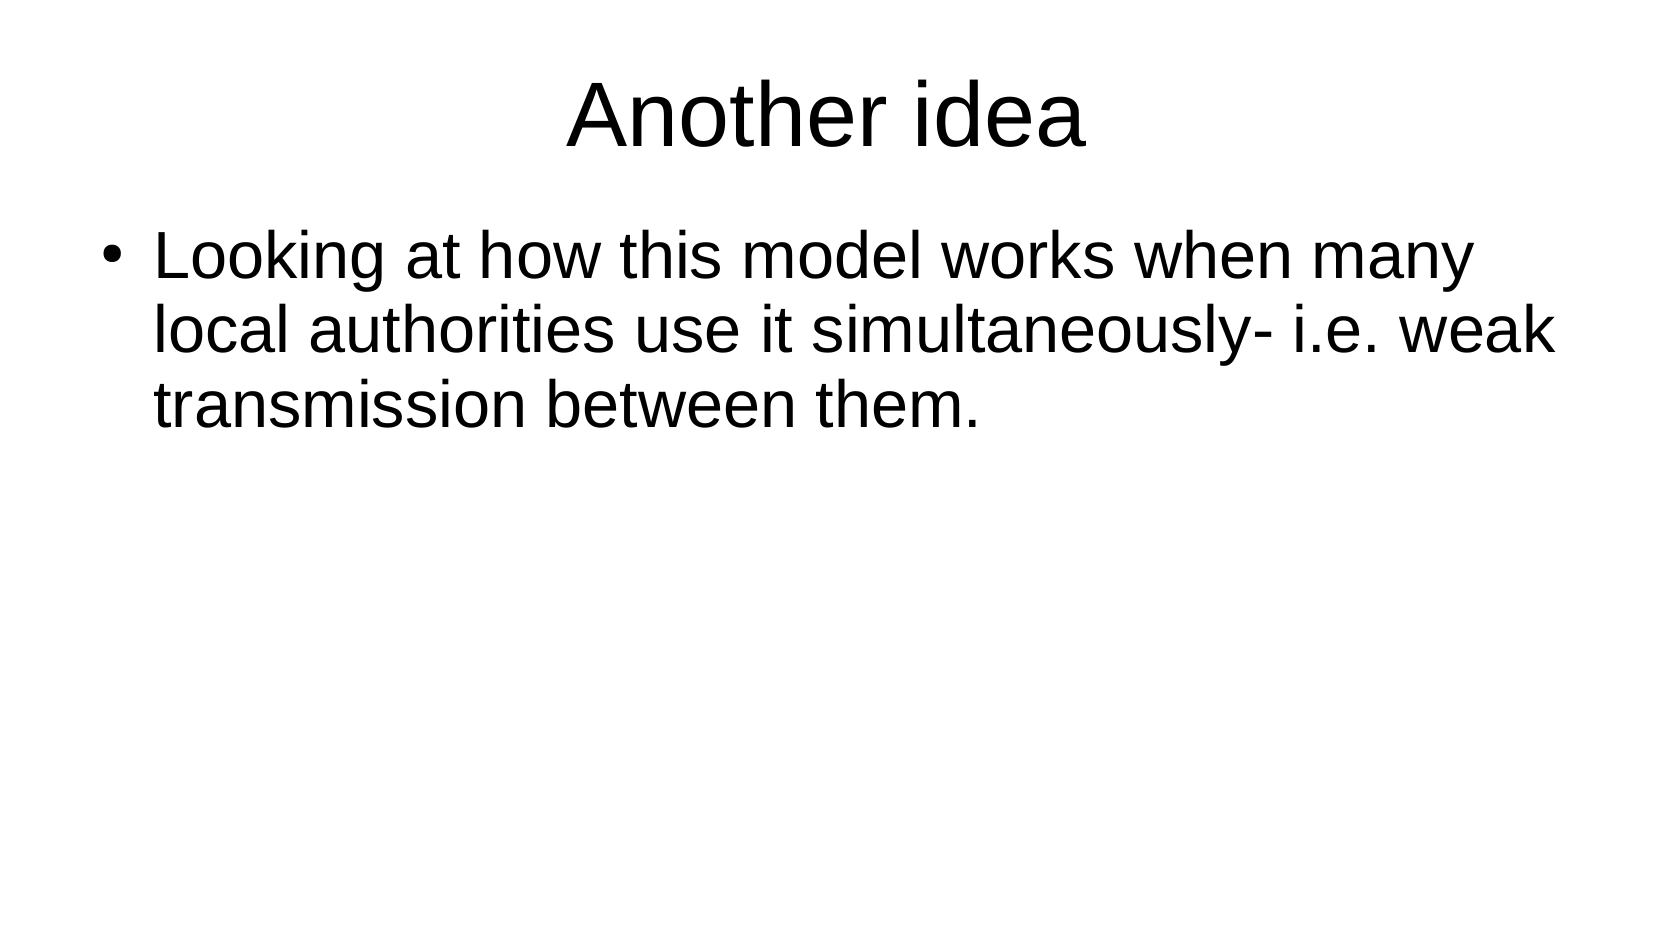

# Another idea
Looking at how this model works when many local authorities use it simultaneously- i.e. weak transmission between them.